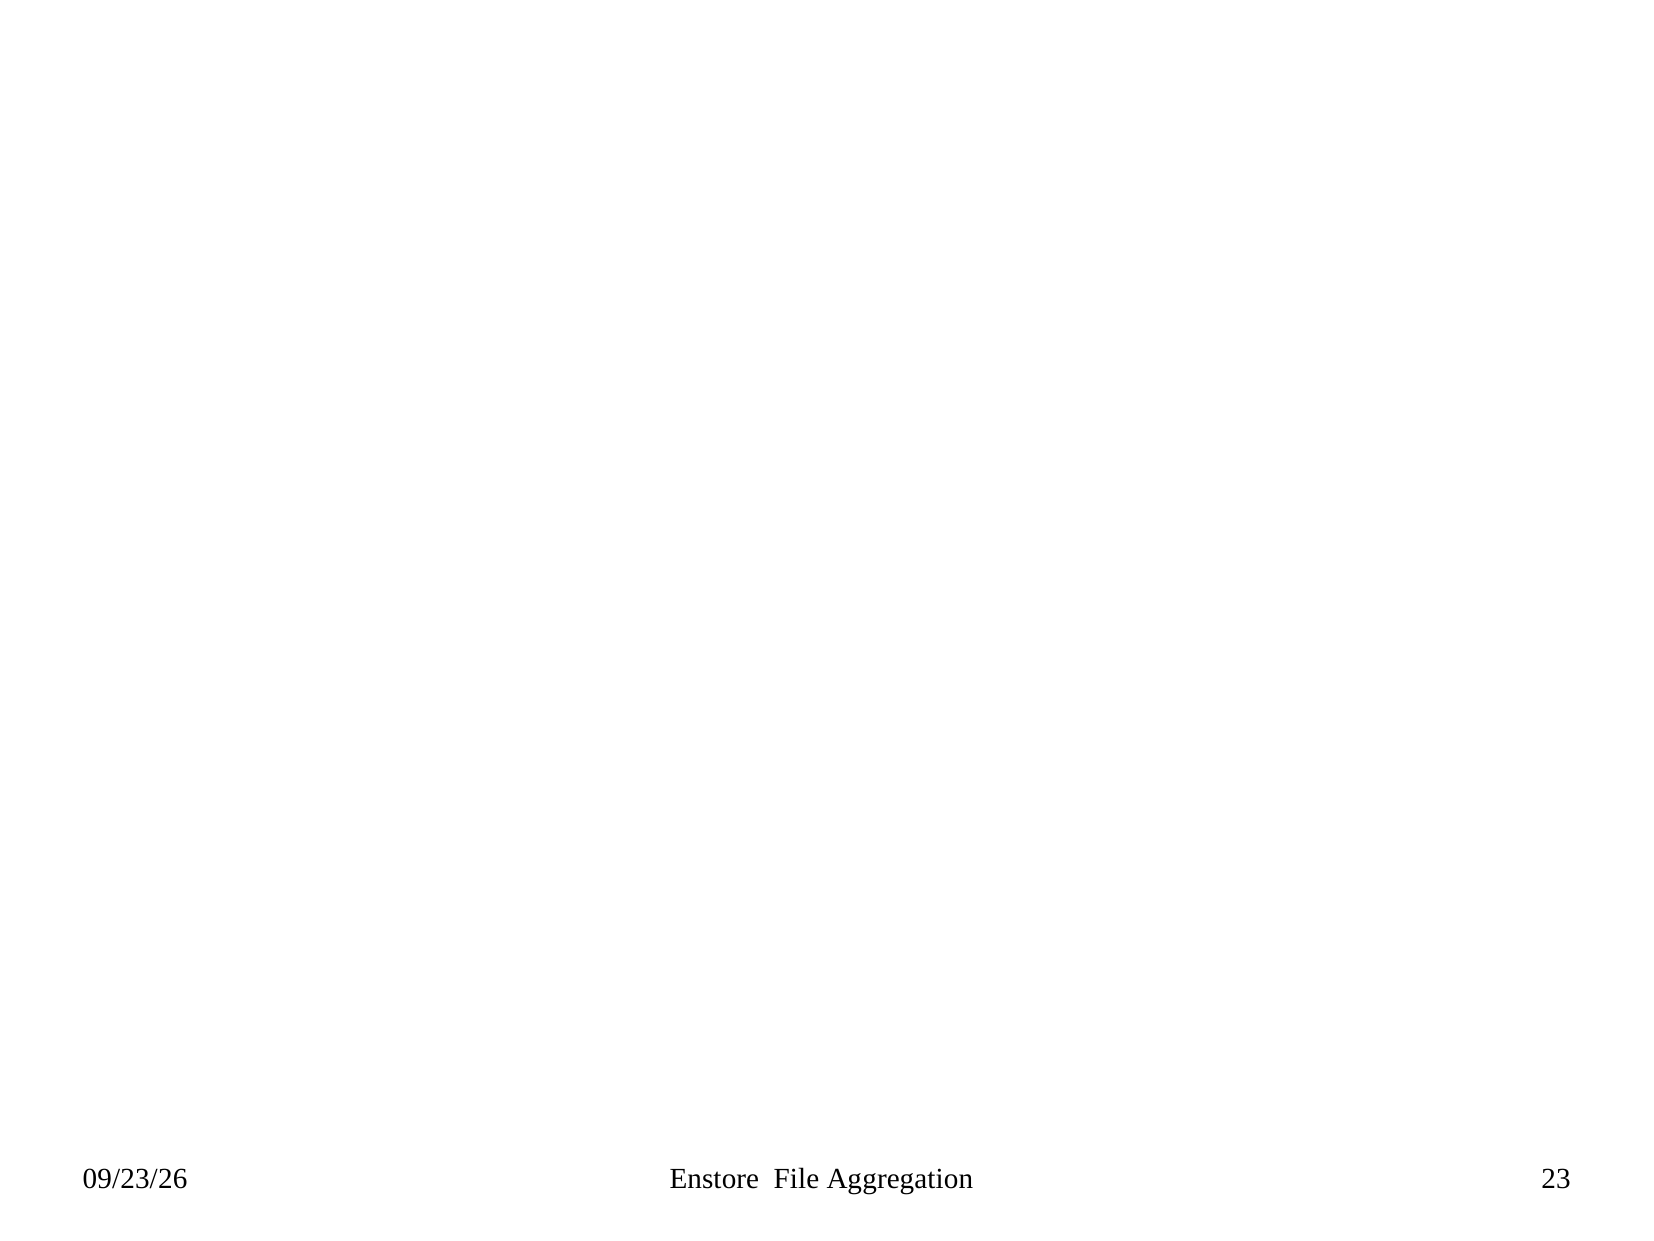

# File clerk command line options
--list – shows files inside of package, location cookies for all files in the package are the same
--package --list -- shows all non-packaged files and package files on a tape
--pkginfo --list -- for packaged files show additional information
--replay – re-send all events in files_in_transiton table
Enstore File Aggregation
23